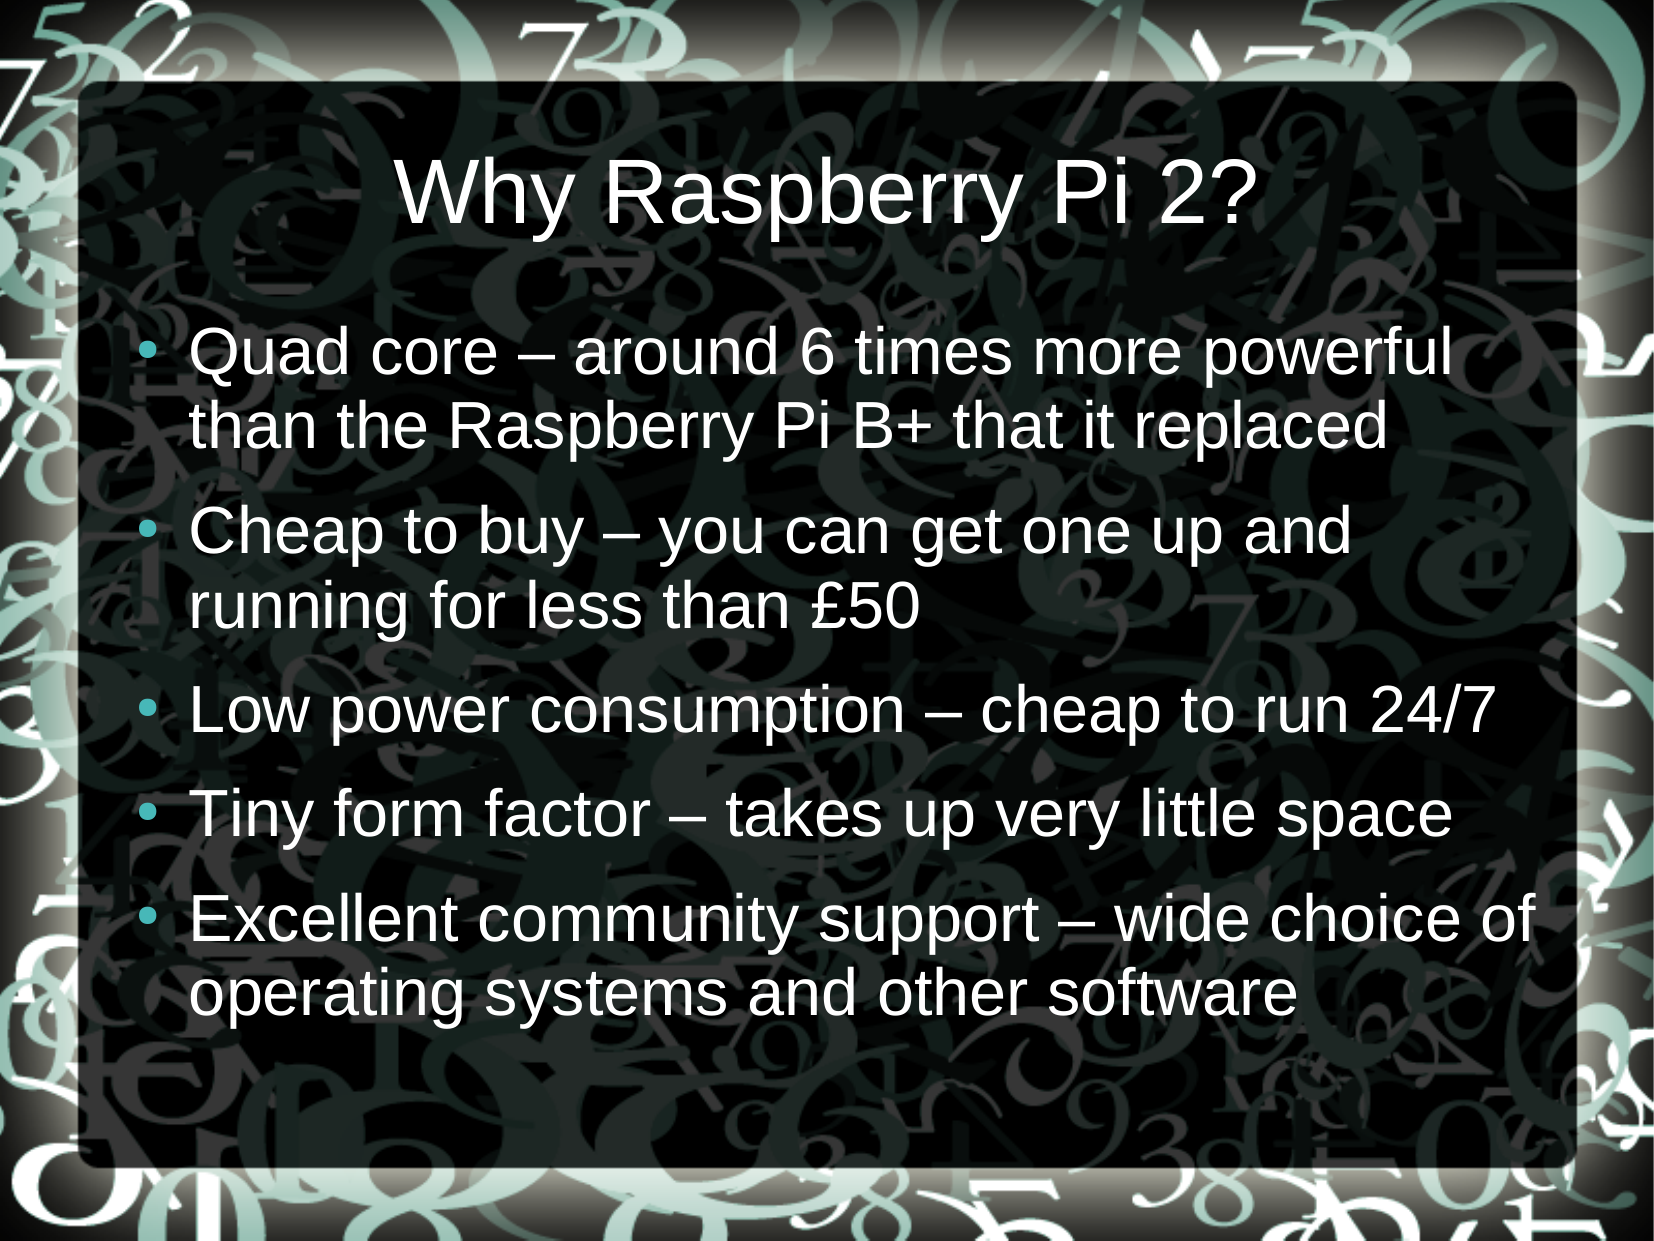

# Why Raspberry Pi 2?
Quad core – around 6 times more powerful than the Raspberry Pi B+ that it replaced
Cheap to buy – you can get one up and running for less than £50
Low power consumption – cheap to run 24/7
Tiny form factor – takes up very little space
Excellent community support – wide choice of operating systems and other software